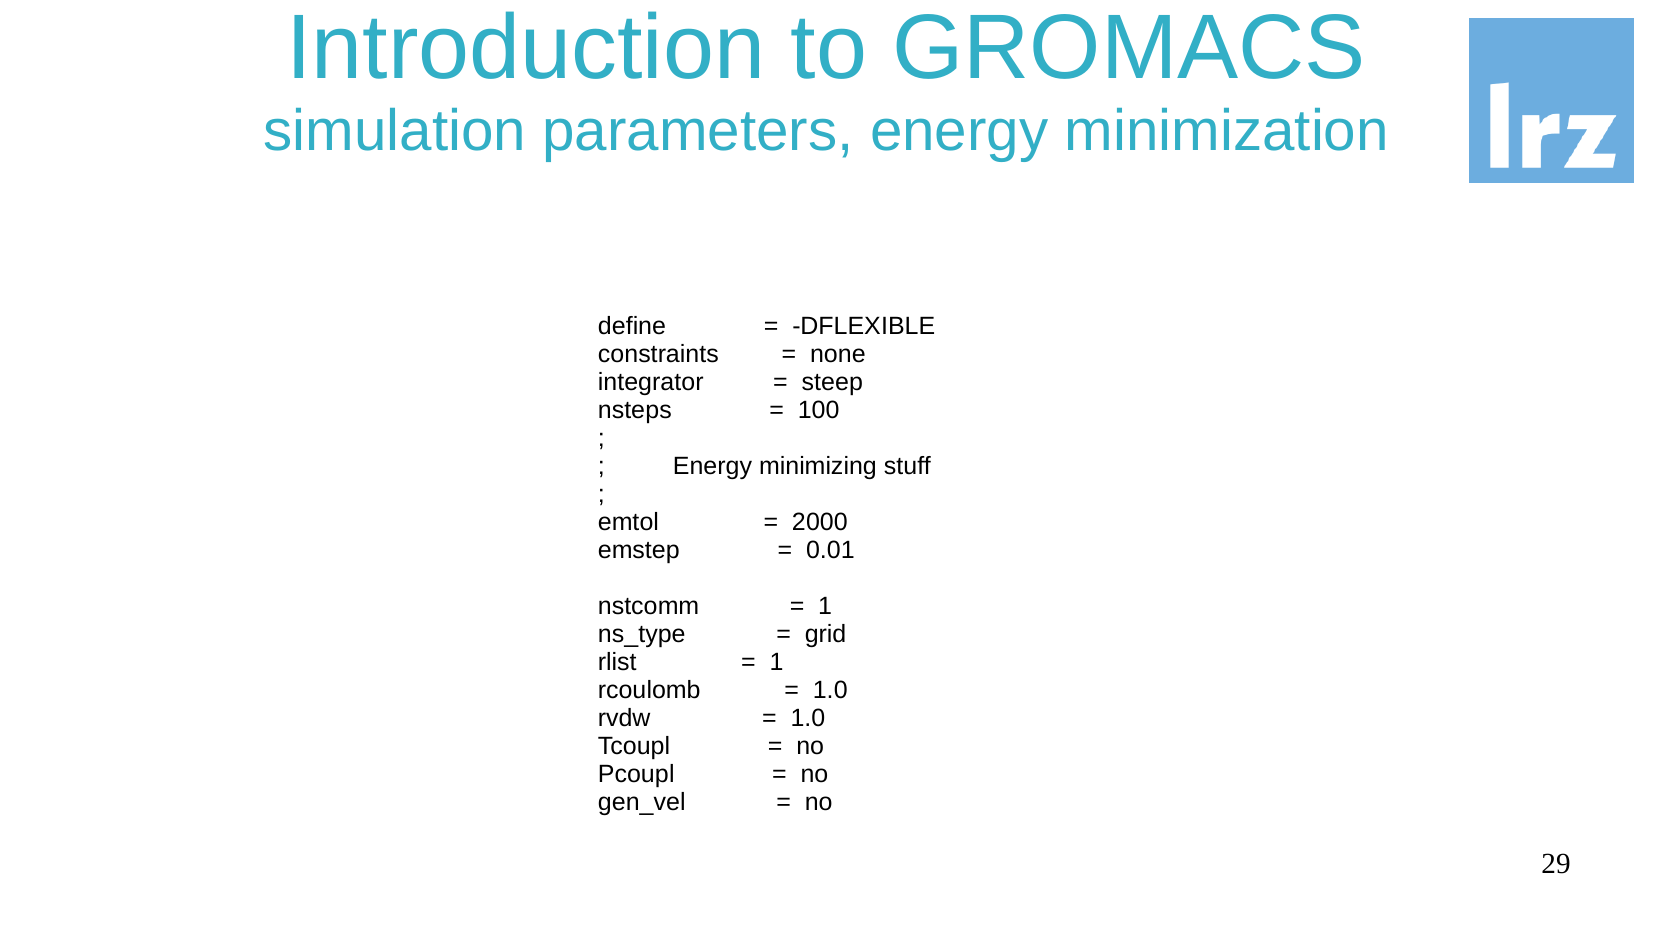

# Introduction to GROMACS simulation parameters, energy minimization
define = -DFLEXIBLE
constraints = none
integrator = steep
nsteps = 100
;
;	Energy minimizing stuff
;
emtol = 2000
emstep = 0.01
nstcomm = 1
ns_type = grid
rlist = 1
rcoulomb = 1.0
rvdw = 1.0
Tcoupl = no
Pcoupl = no
gen_vel = no
29